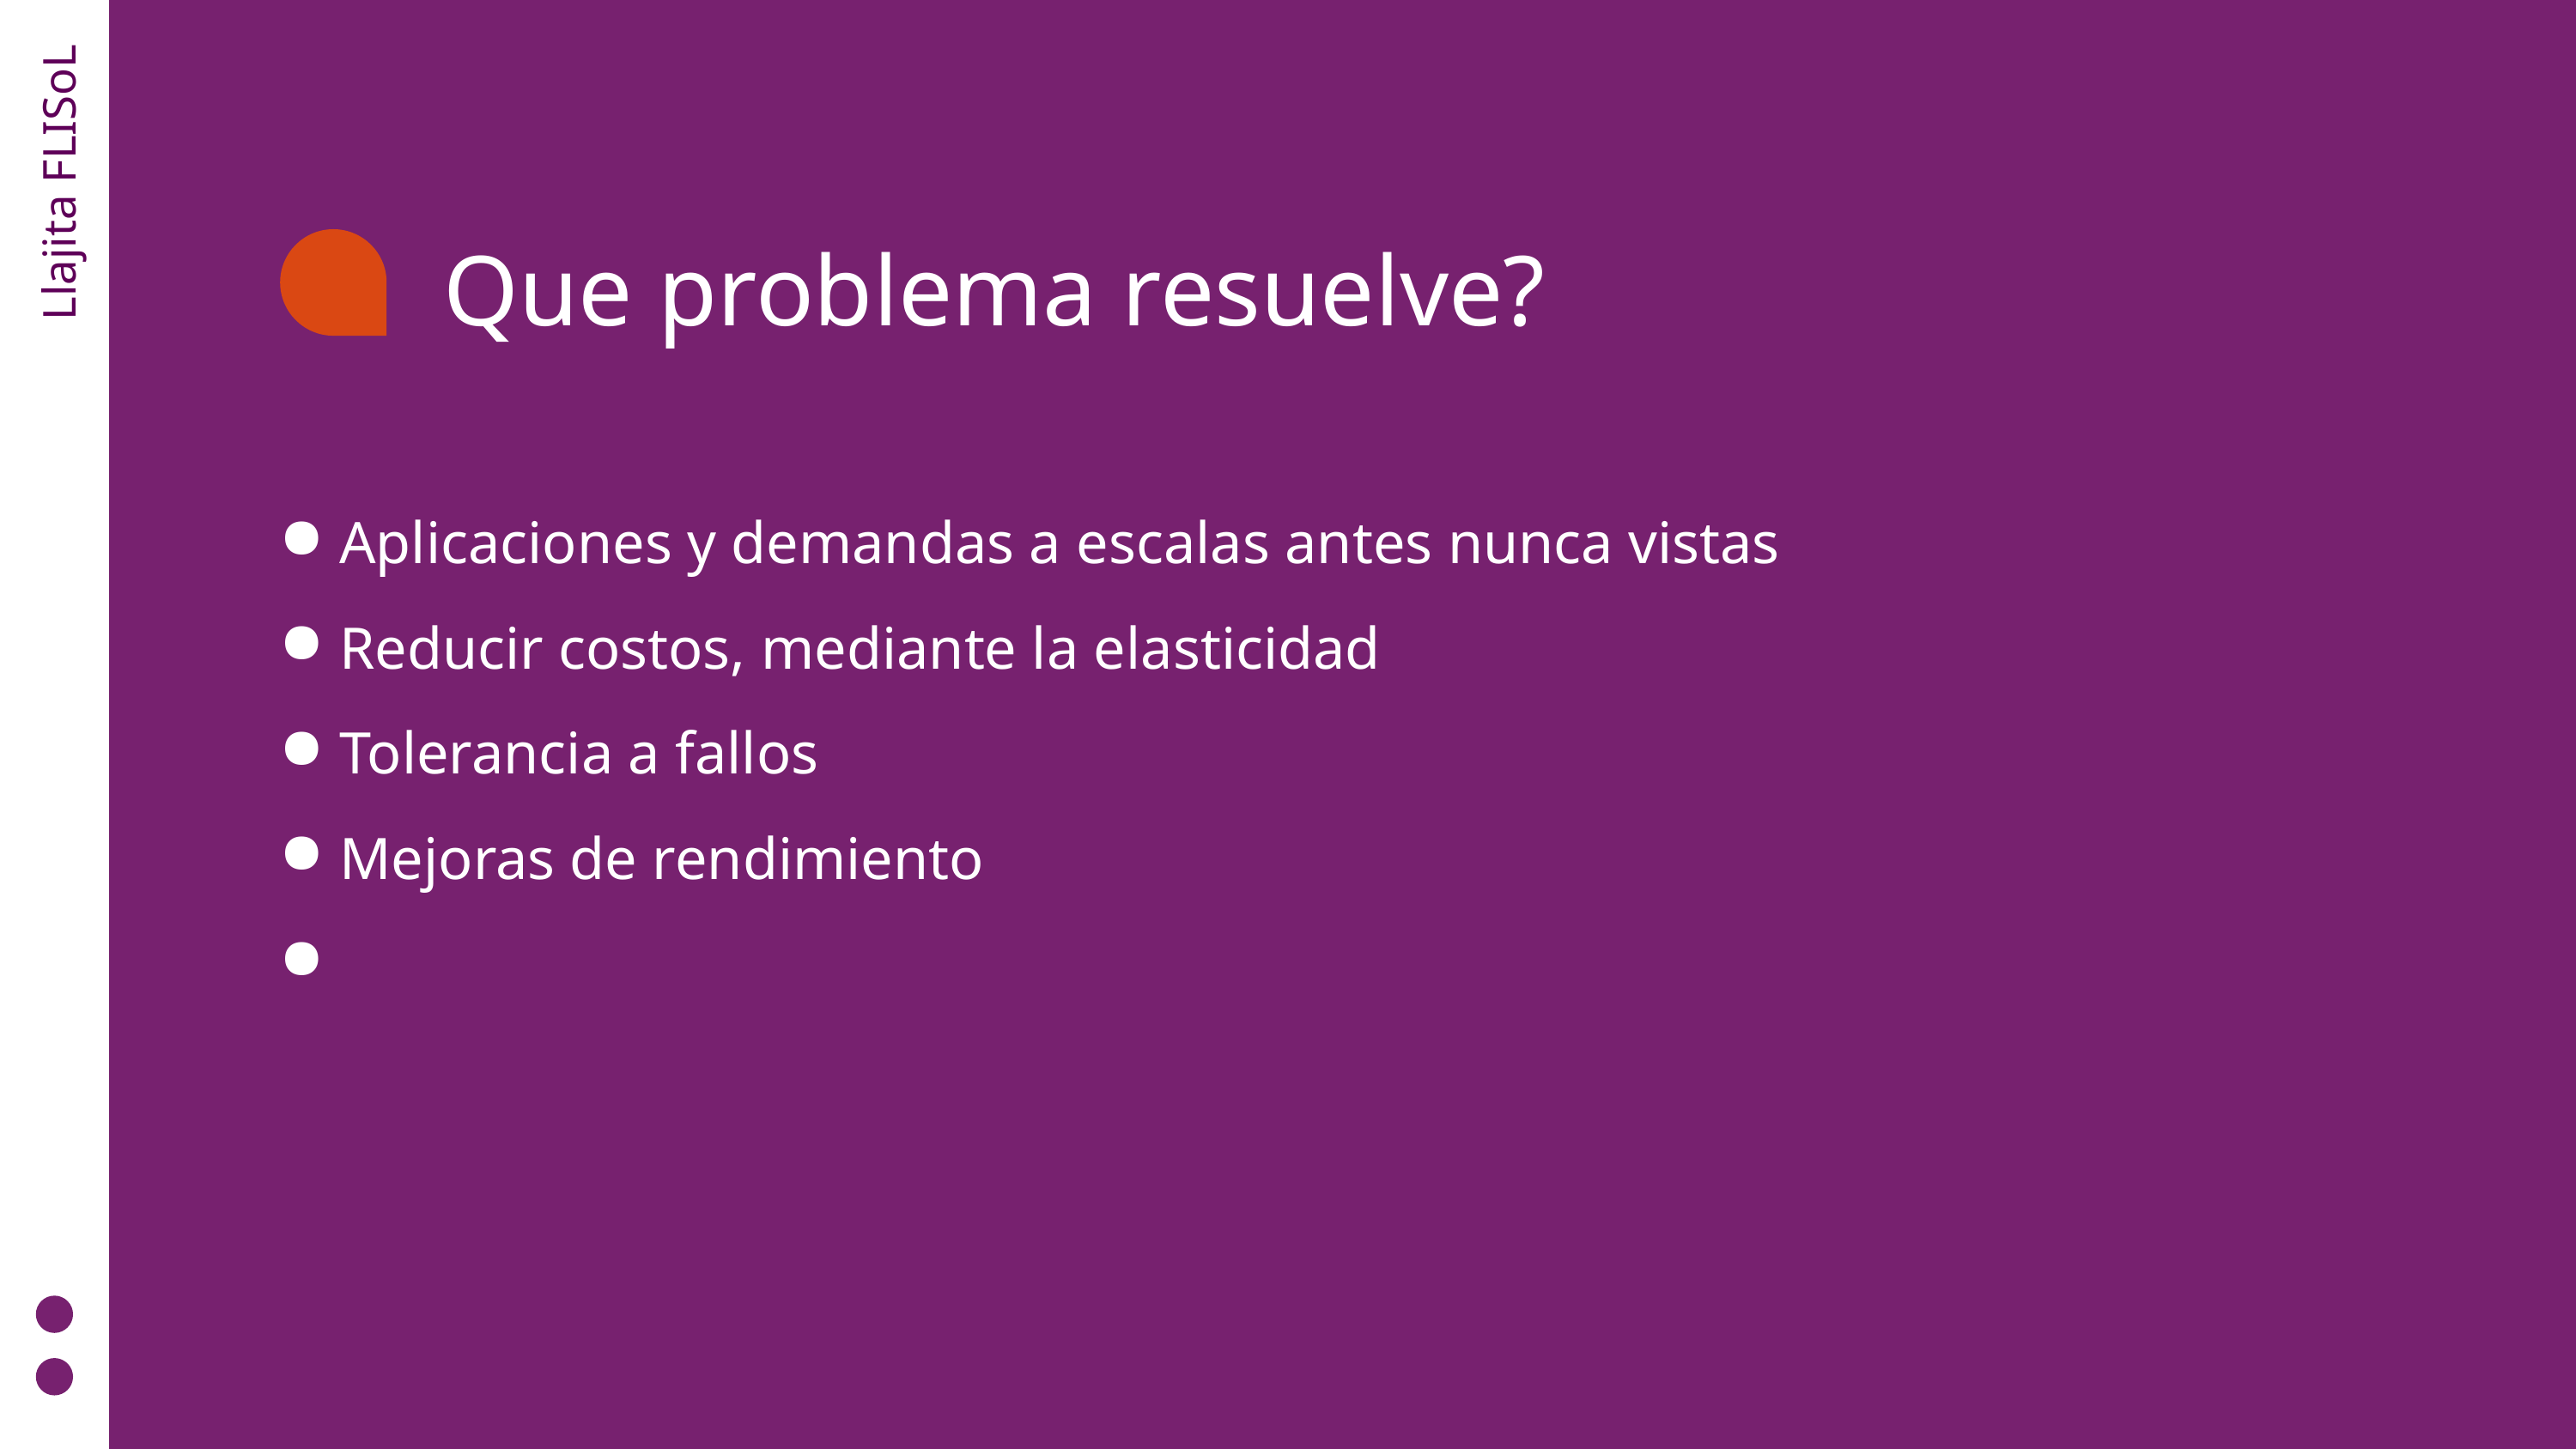

Llajita FLISoL
 Que problema resuelve?
 Aplicaciones y demandas a escalas antes nunca vistas
 Reducir costos, mediante la elasticidad
 Tolerancia a fallos
 Mejoras de rendimiento